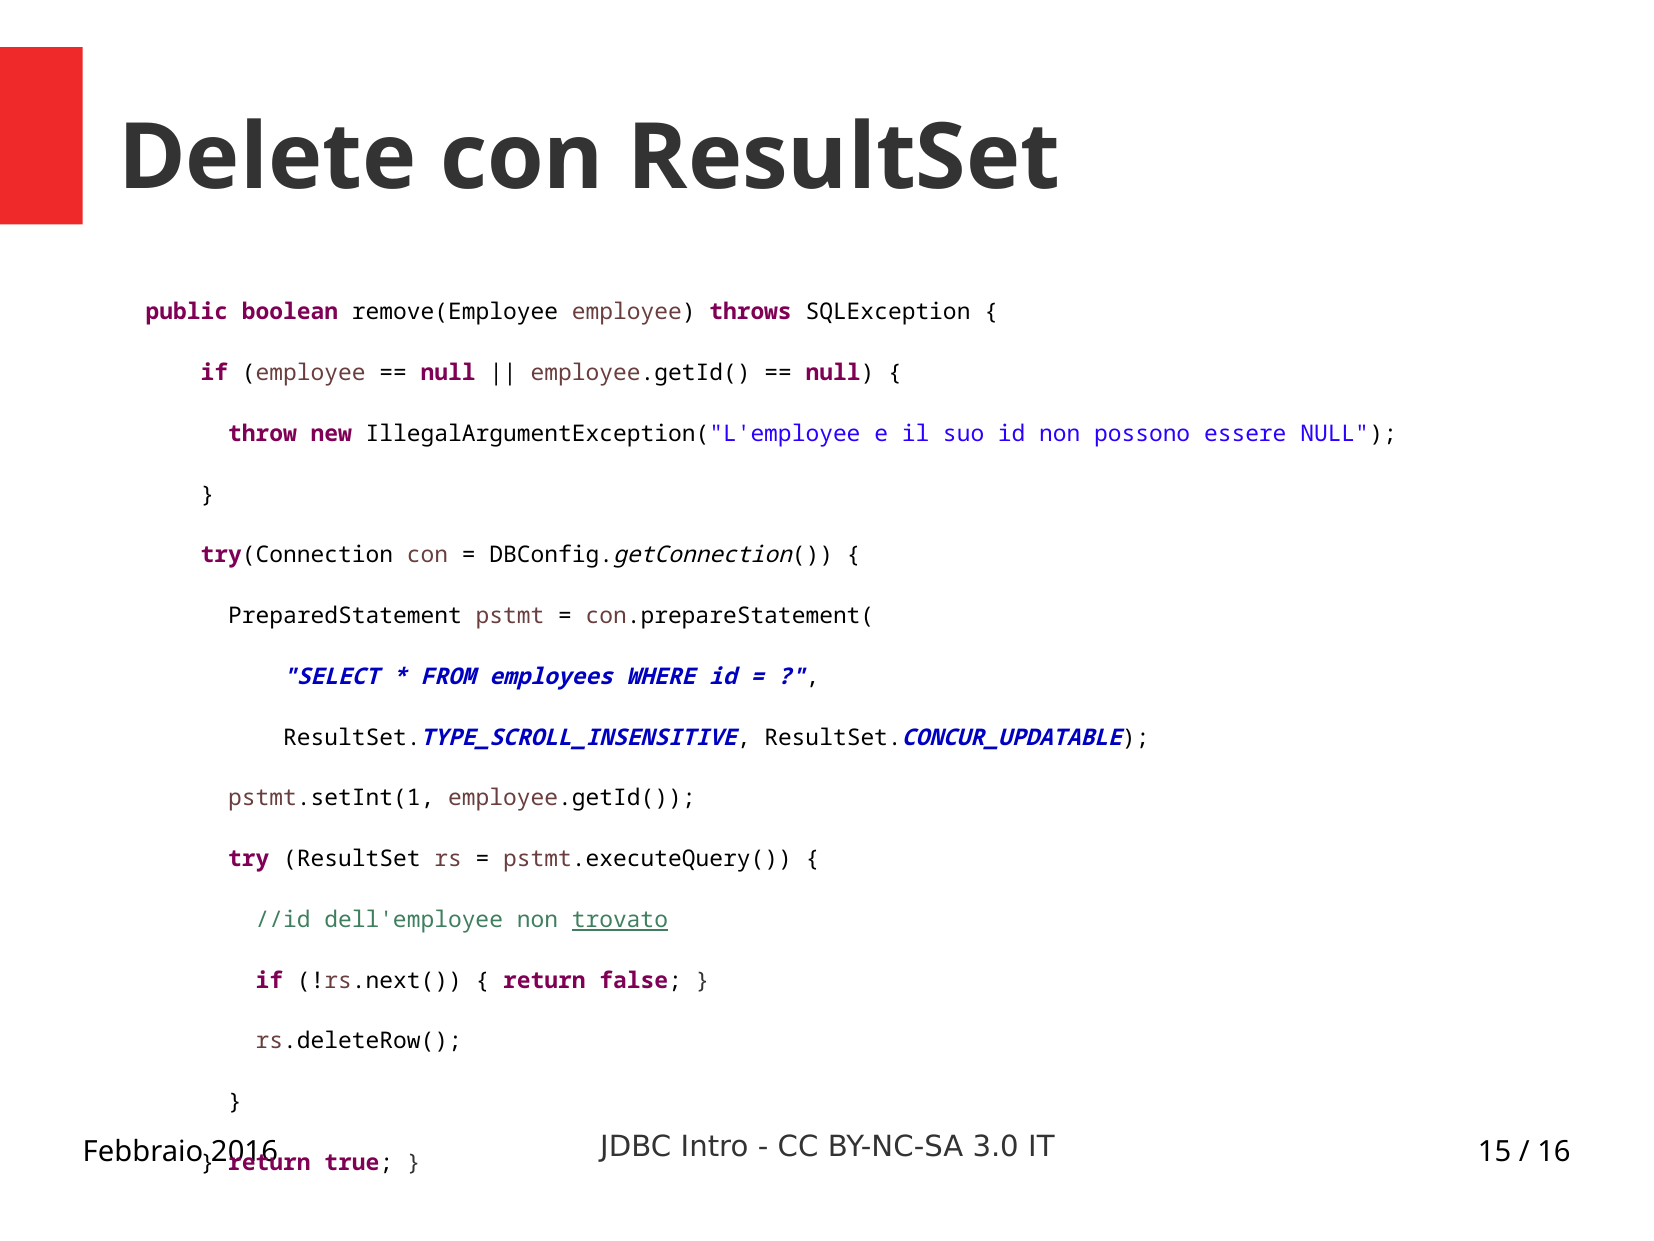

# Delete con ResultSet
 public boolean remove(Employee employee) throws SQLException {
 if (employee == null || employee.getId() == null) {
 throw new IllegalArgumentException("L'employee e il suo id non possono essere NULL");
 }
 try(Connection con = DBConfig.getConnection()) {
 PreparedStatement pstmt = con.prepareStatement(
 "SELECT * FROM employees WHERE id = ?",
 ResultSet.TYPE_SCROLL_INSENSITIVE, ResultSet.CONCUR_UPDATABLE);
 pstmt.setInt(1, employee.getId());
 try (ResultSet rs = pstmt.executeQuery()) {
 //id dell'employee non trovato
 if (!rs.next()) { return false; }
 rs.deleteRow();
 }
 } return true; }
15